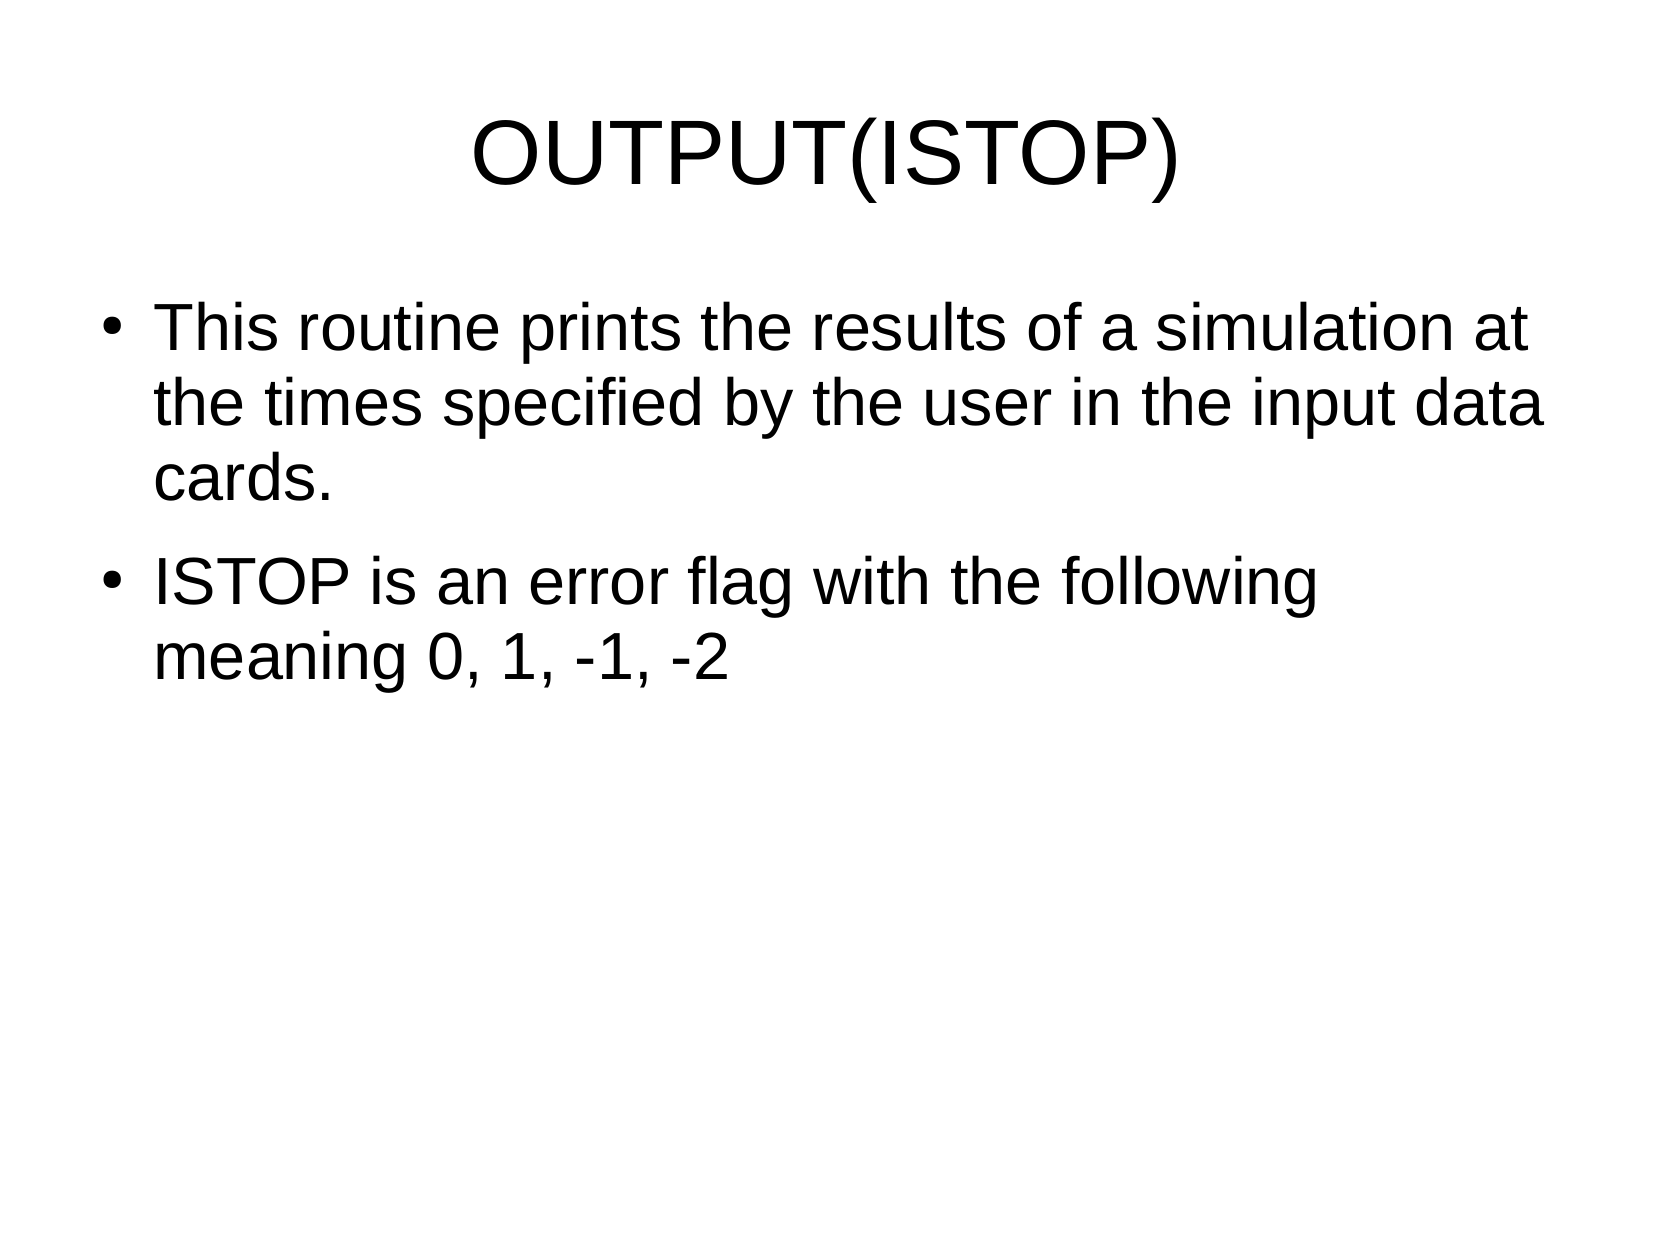

# OUTPUT(ISTOP)
This routine prints the results of a simulation at the times specified by the user in the input data cards.
ISTOP is an error flag with the following meaning 0, 1, -1, -2